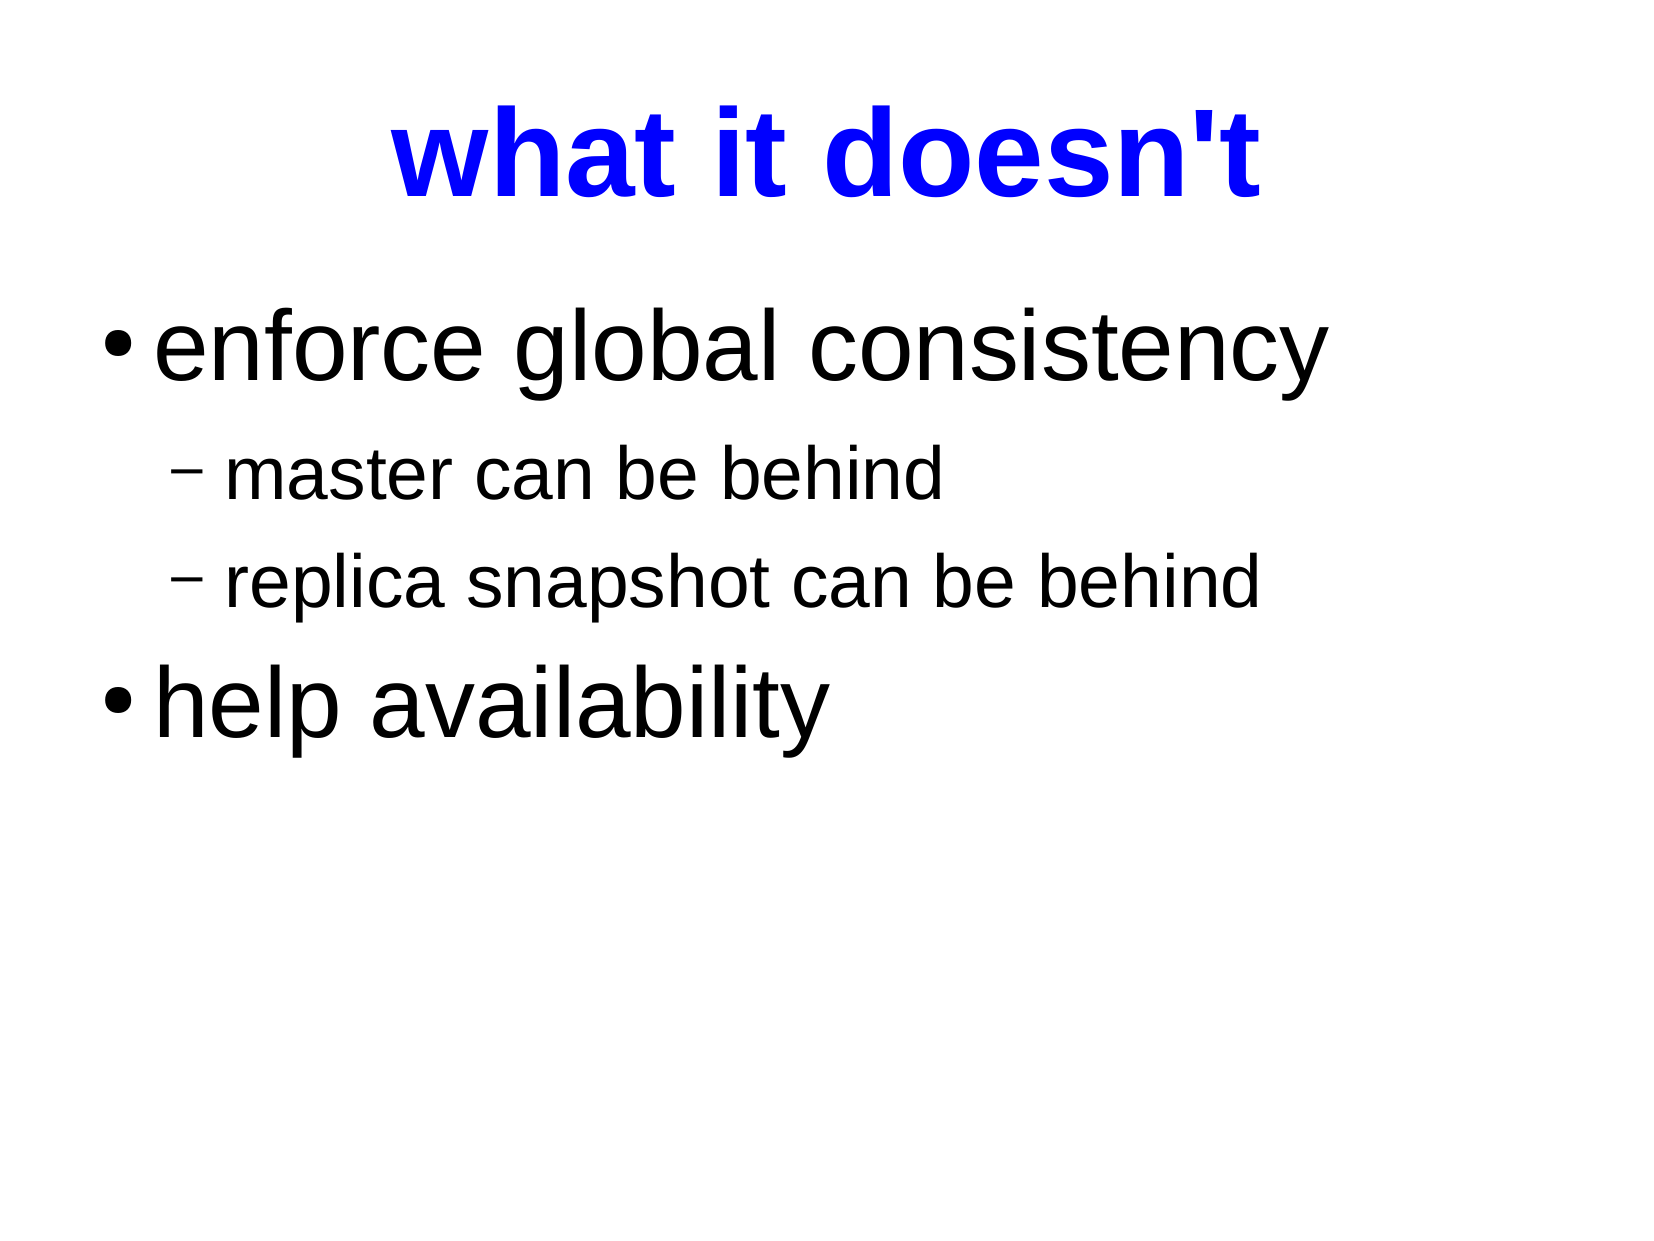

# what it doesn't
enforce global consistency
master can be behind
replica snapshot can be behind
help availability